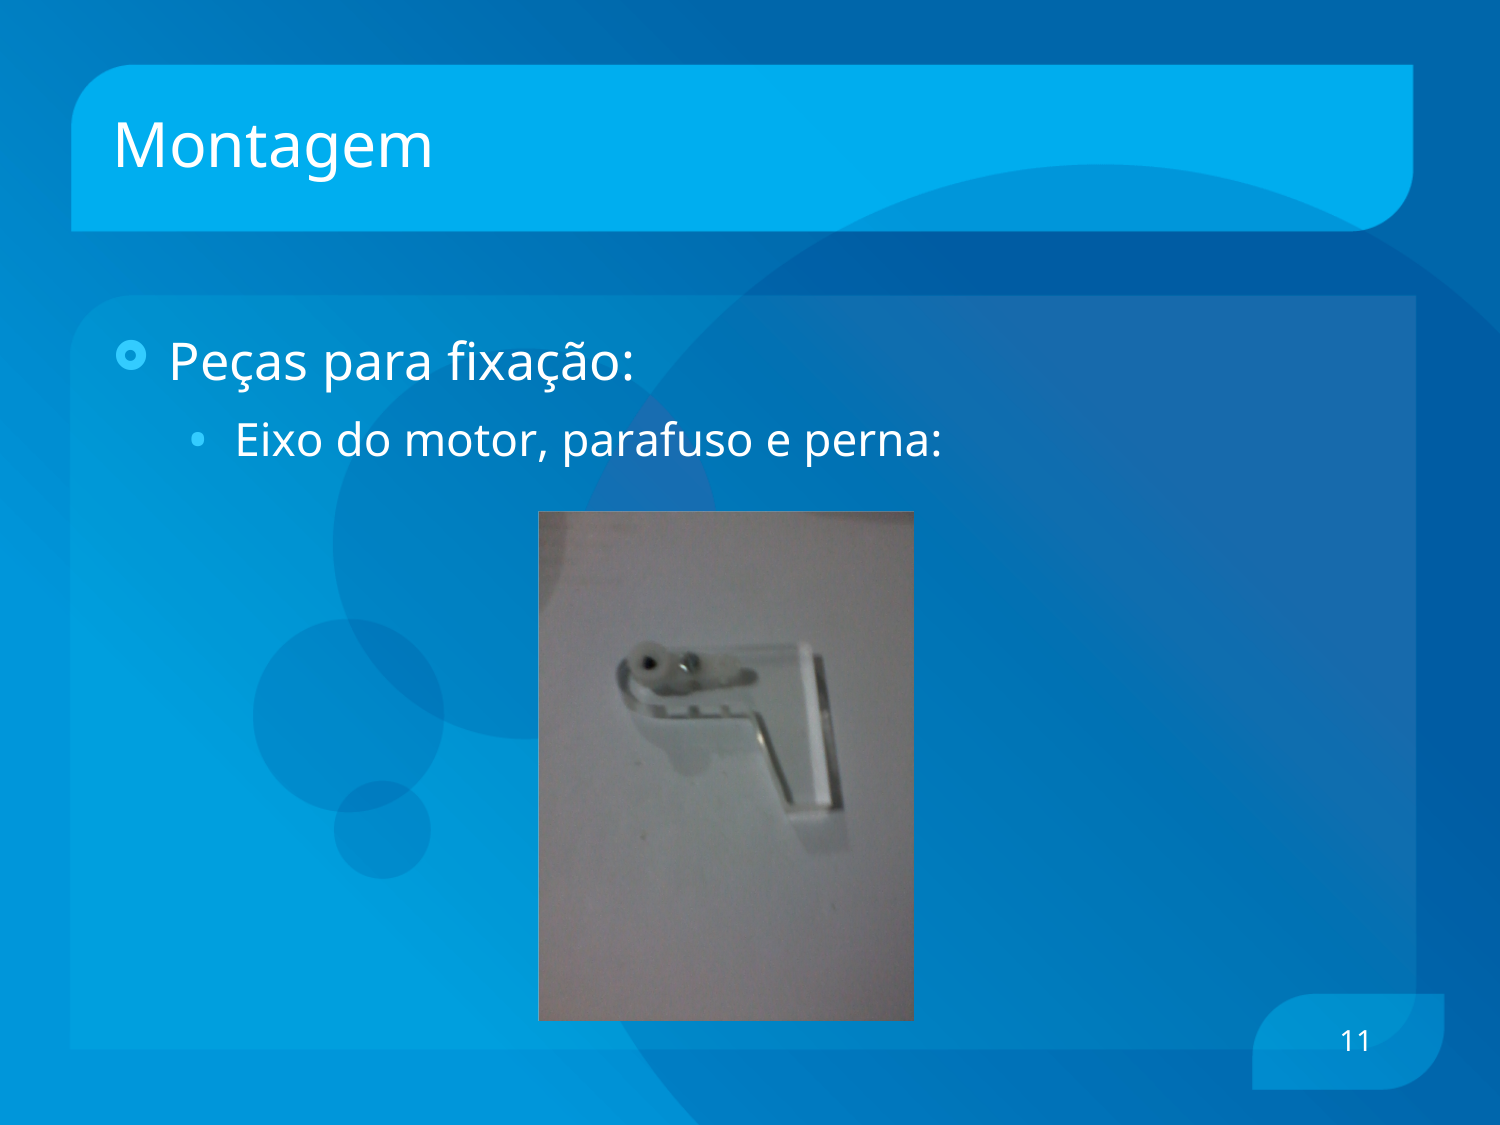

# Montagem
Peças para fixação:
Eixo do motor, parafuso e perna:
11